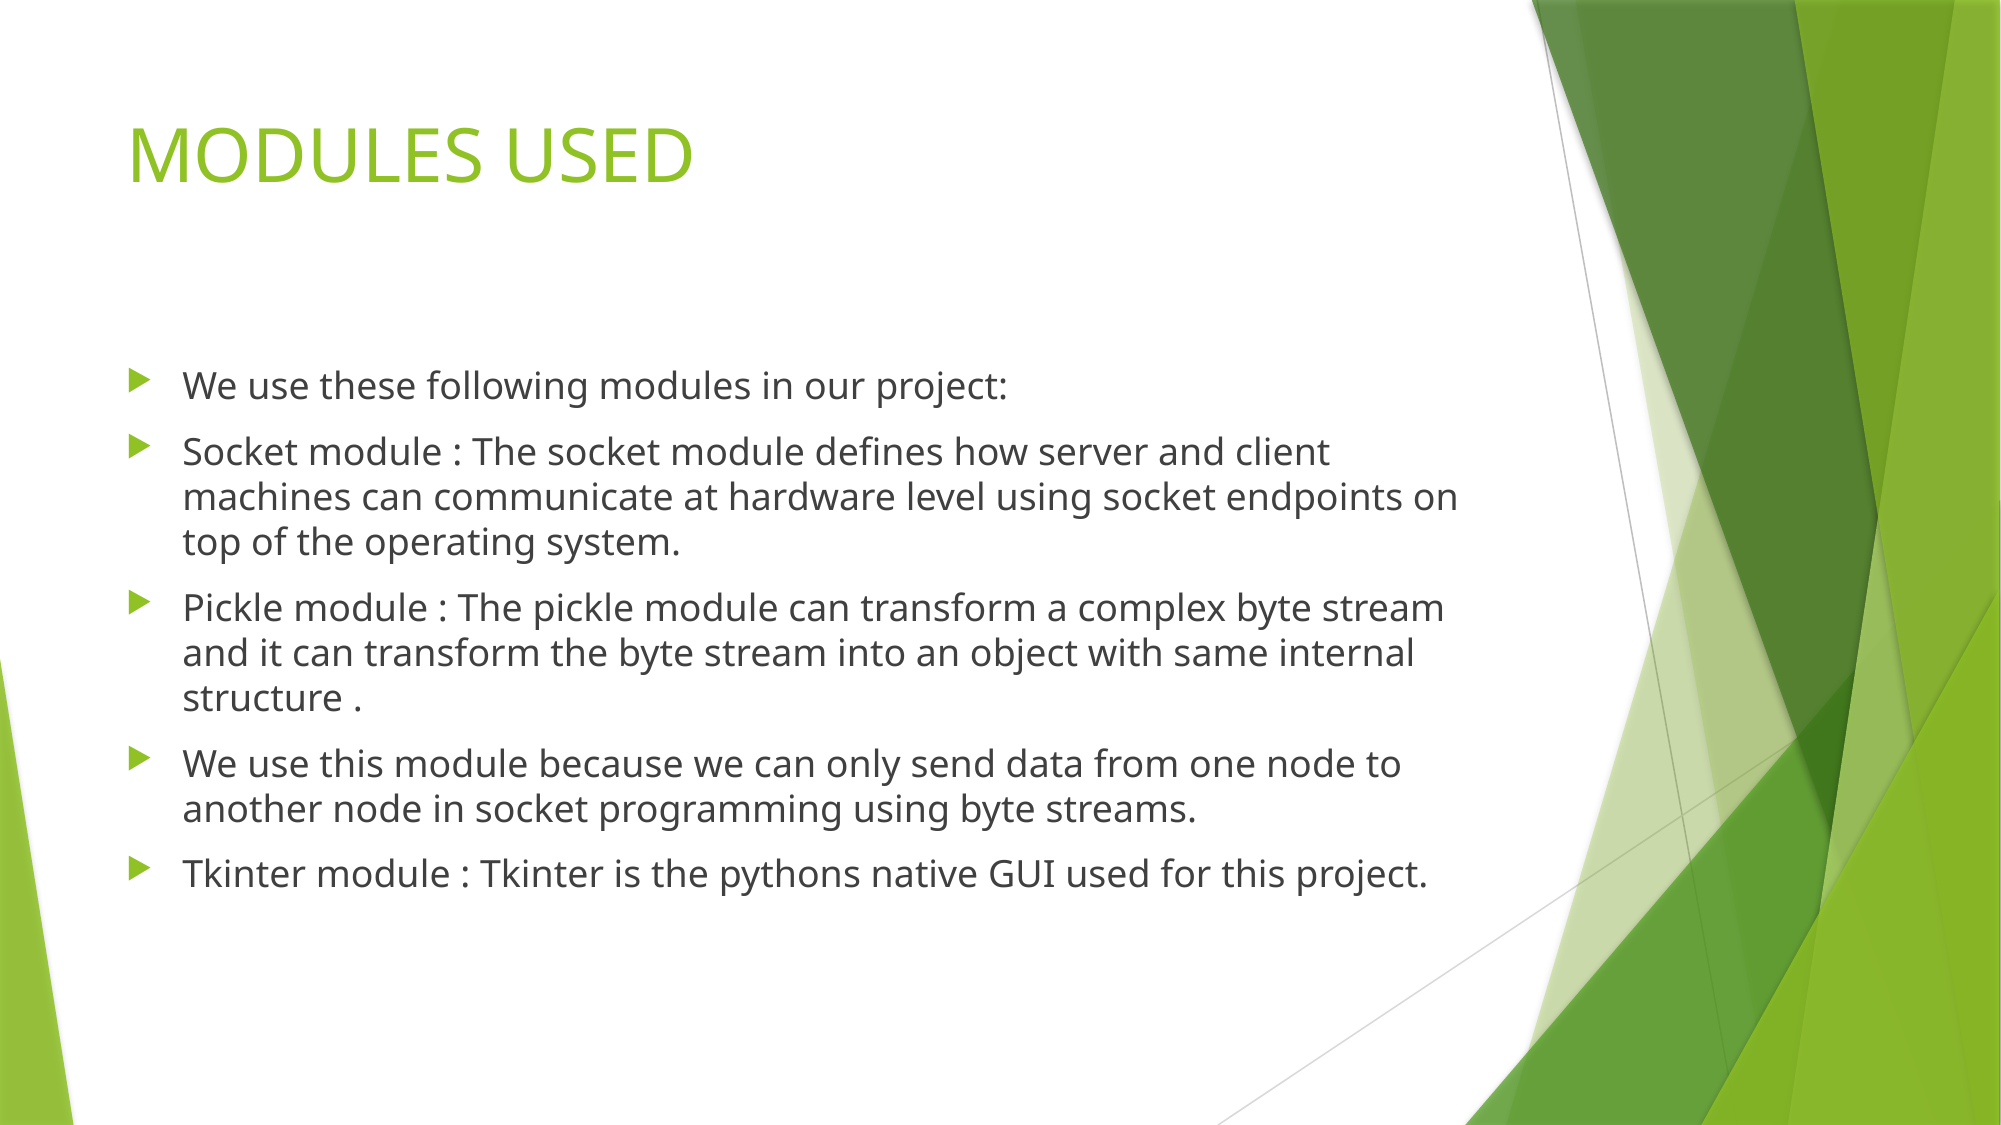

# MODULES USED
We use these following modules in our project:
Socket module : The socket module defines how server and client machines can communicate at hardware level using socket endpoints on top of the operating system.
Pickle module : The pickle module can transform a complex byte stream and it can transform the byte stream into an object with same internal structure .
We use this module because we can only send data from one node to another node in socket programming using byte streams.
Tkinter module : Tkinter is the pythons native GUI used for this project.